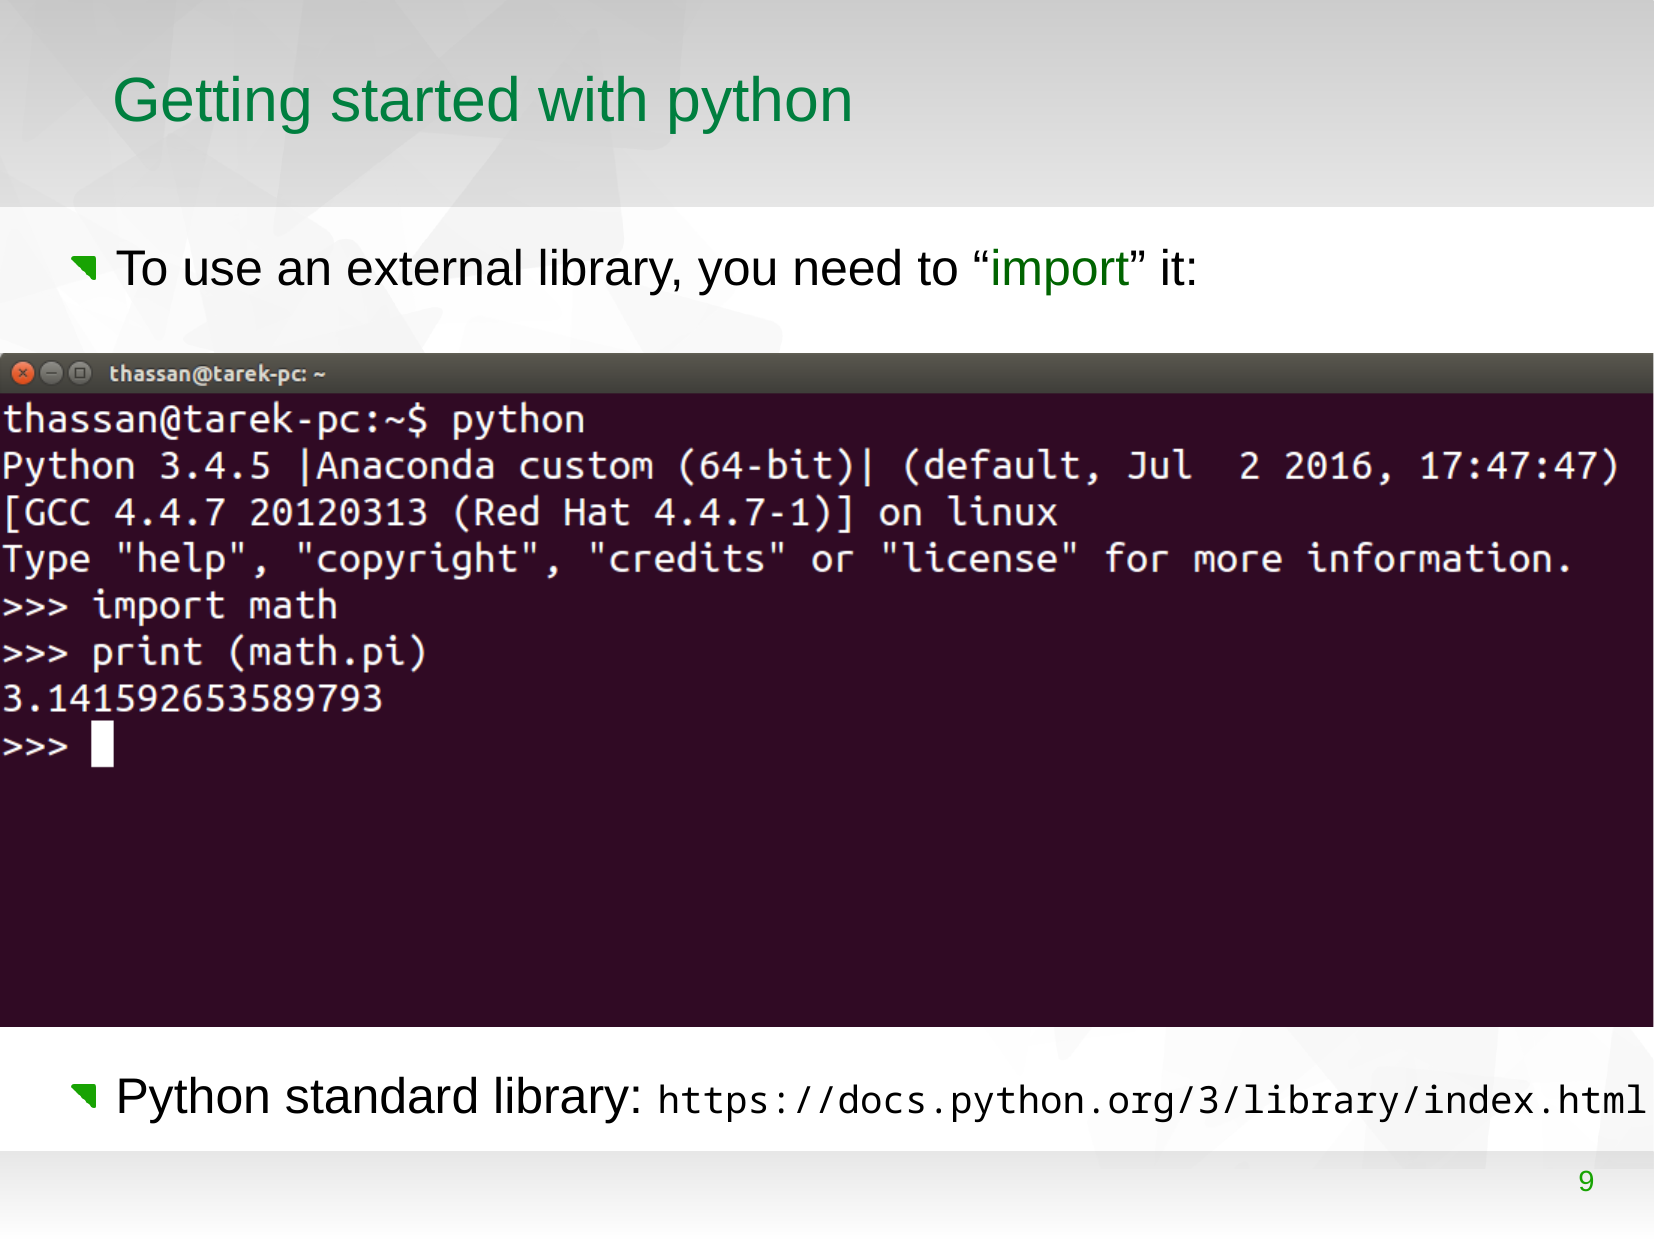

Getting started with python
To use an external library, you need to “import” it:
Python standard library: https://docs.python.org/3/library/index.html
9